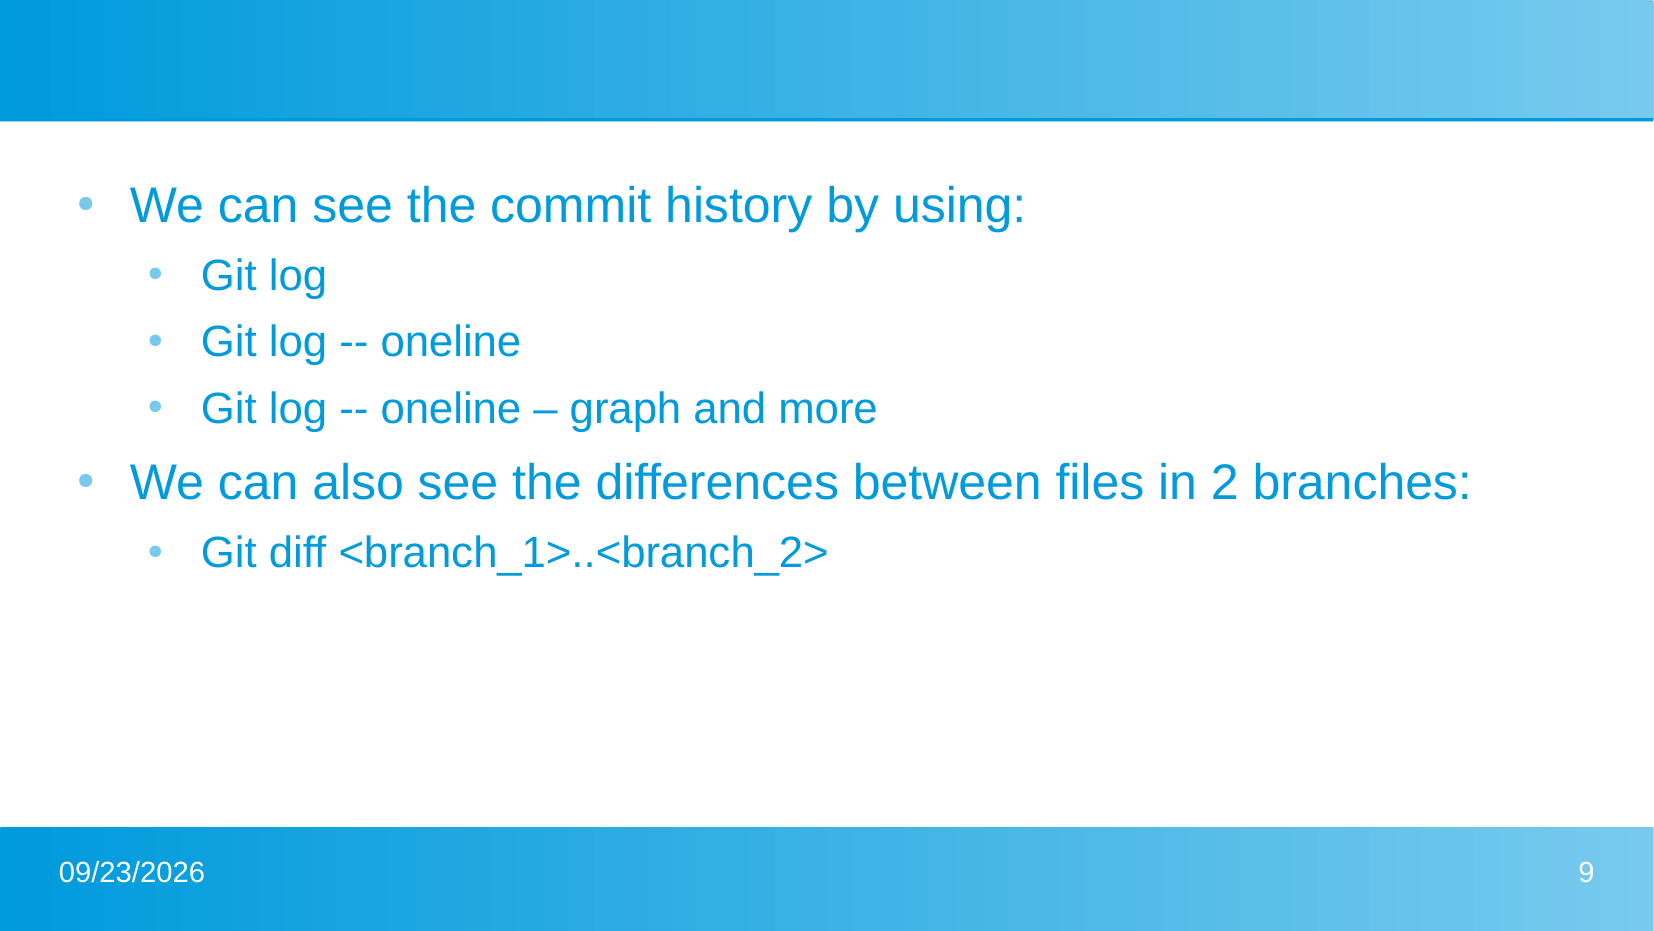

#
We can see the commit history by using:
Git log
Git log -- oneline
Git log -- oneline – graph and more
We can also see the differences between files in 2 branches:
Git diff <branch_1>..<branch_2>
9